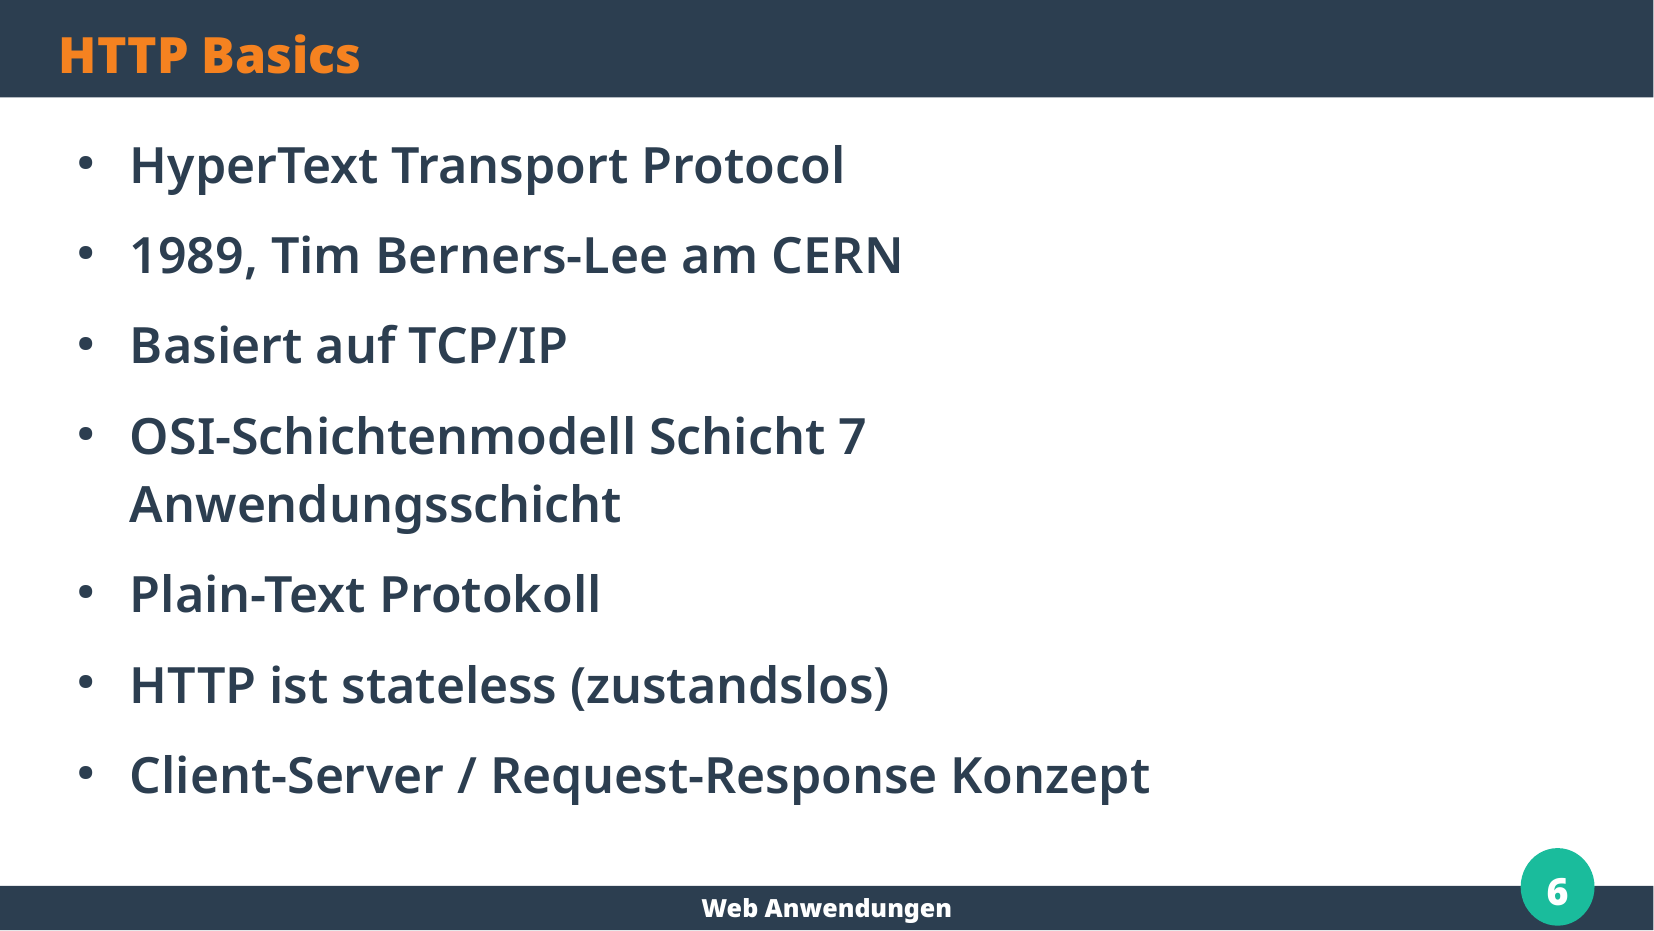

# HTTP Basics
HyperText Transport Protocol
1989, Tim Berners-Lee am CERN
Basiert auf TCP/IP
OSI-Schichtenmodell Schicht 7
Anwendungsschicht
Plain-Text Protokoll
HTTP ist stateless (zustandslos)
Client-Server / Request-Response Konzept
6